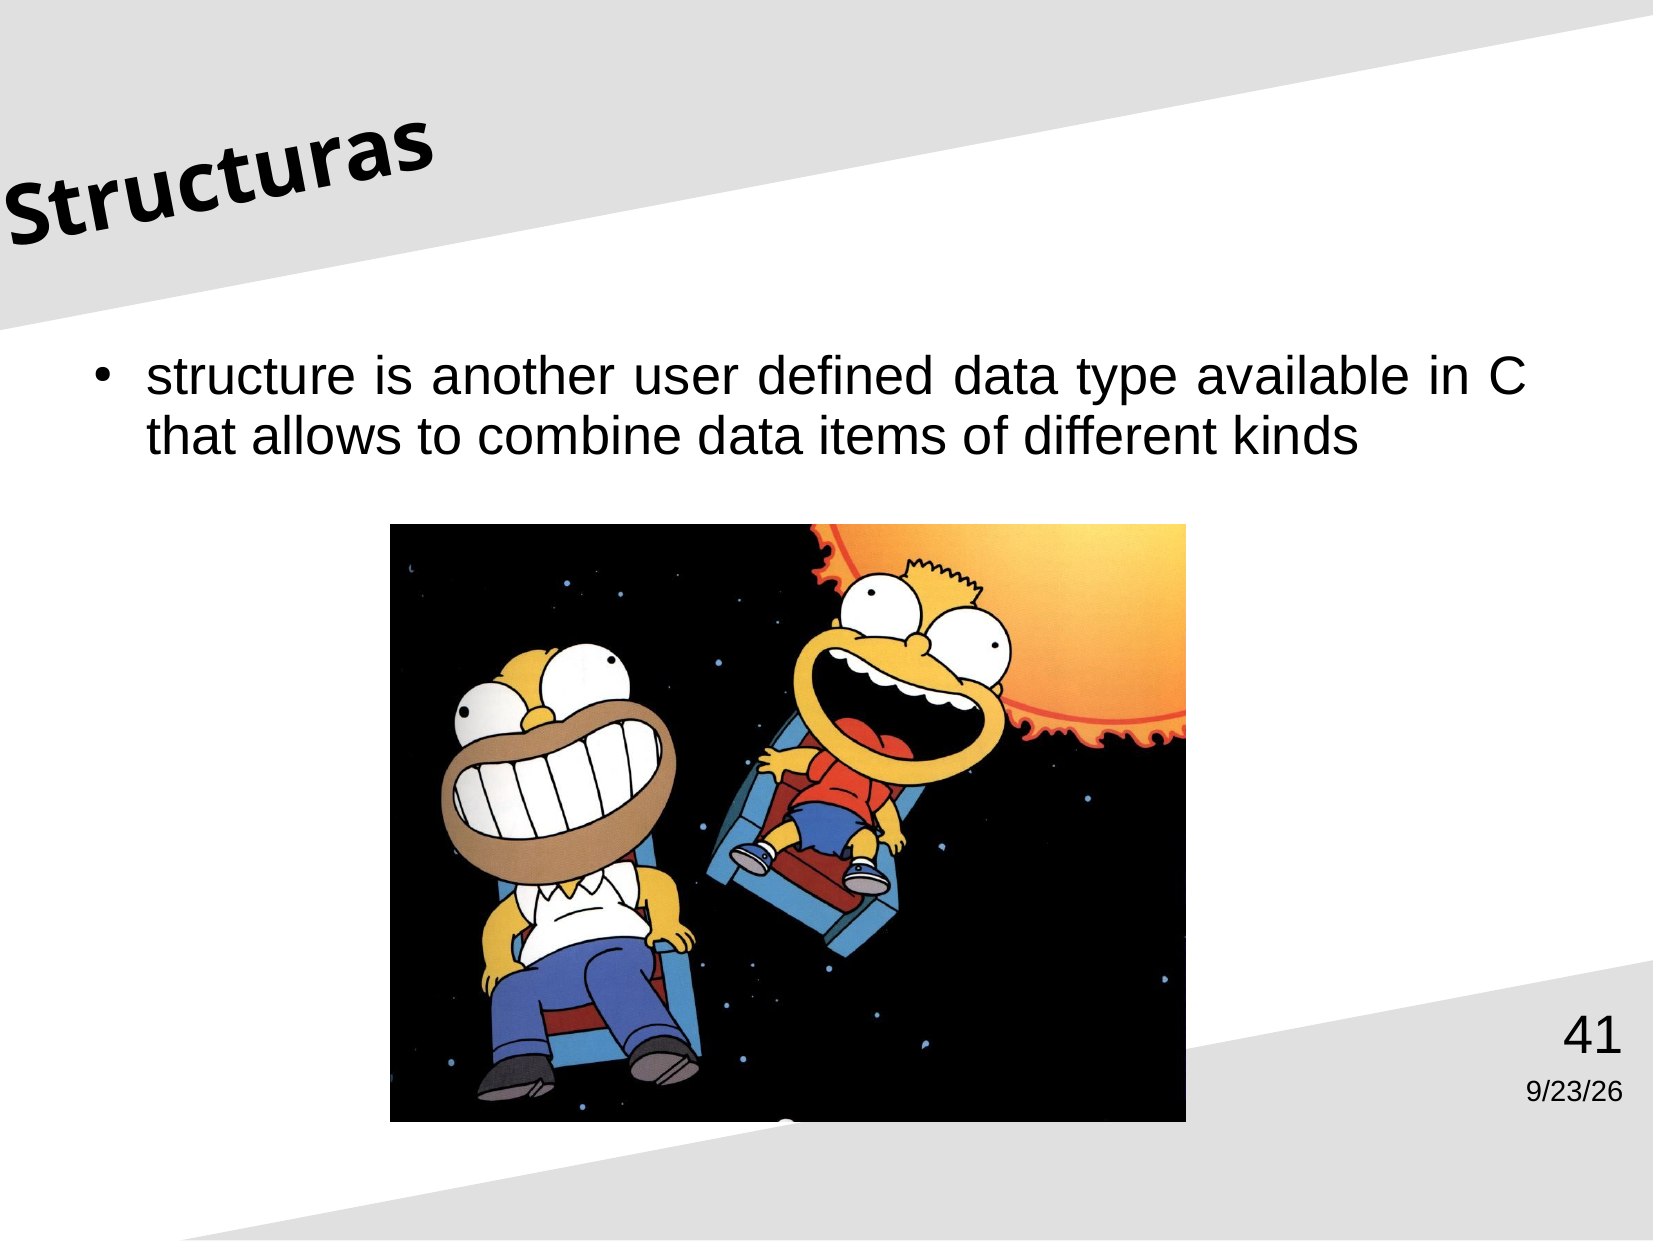

# Structuras
structure is another user defined data type available in C that allows to combine data items of different kinds
41